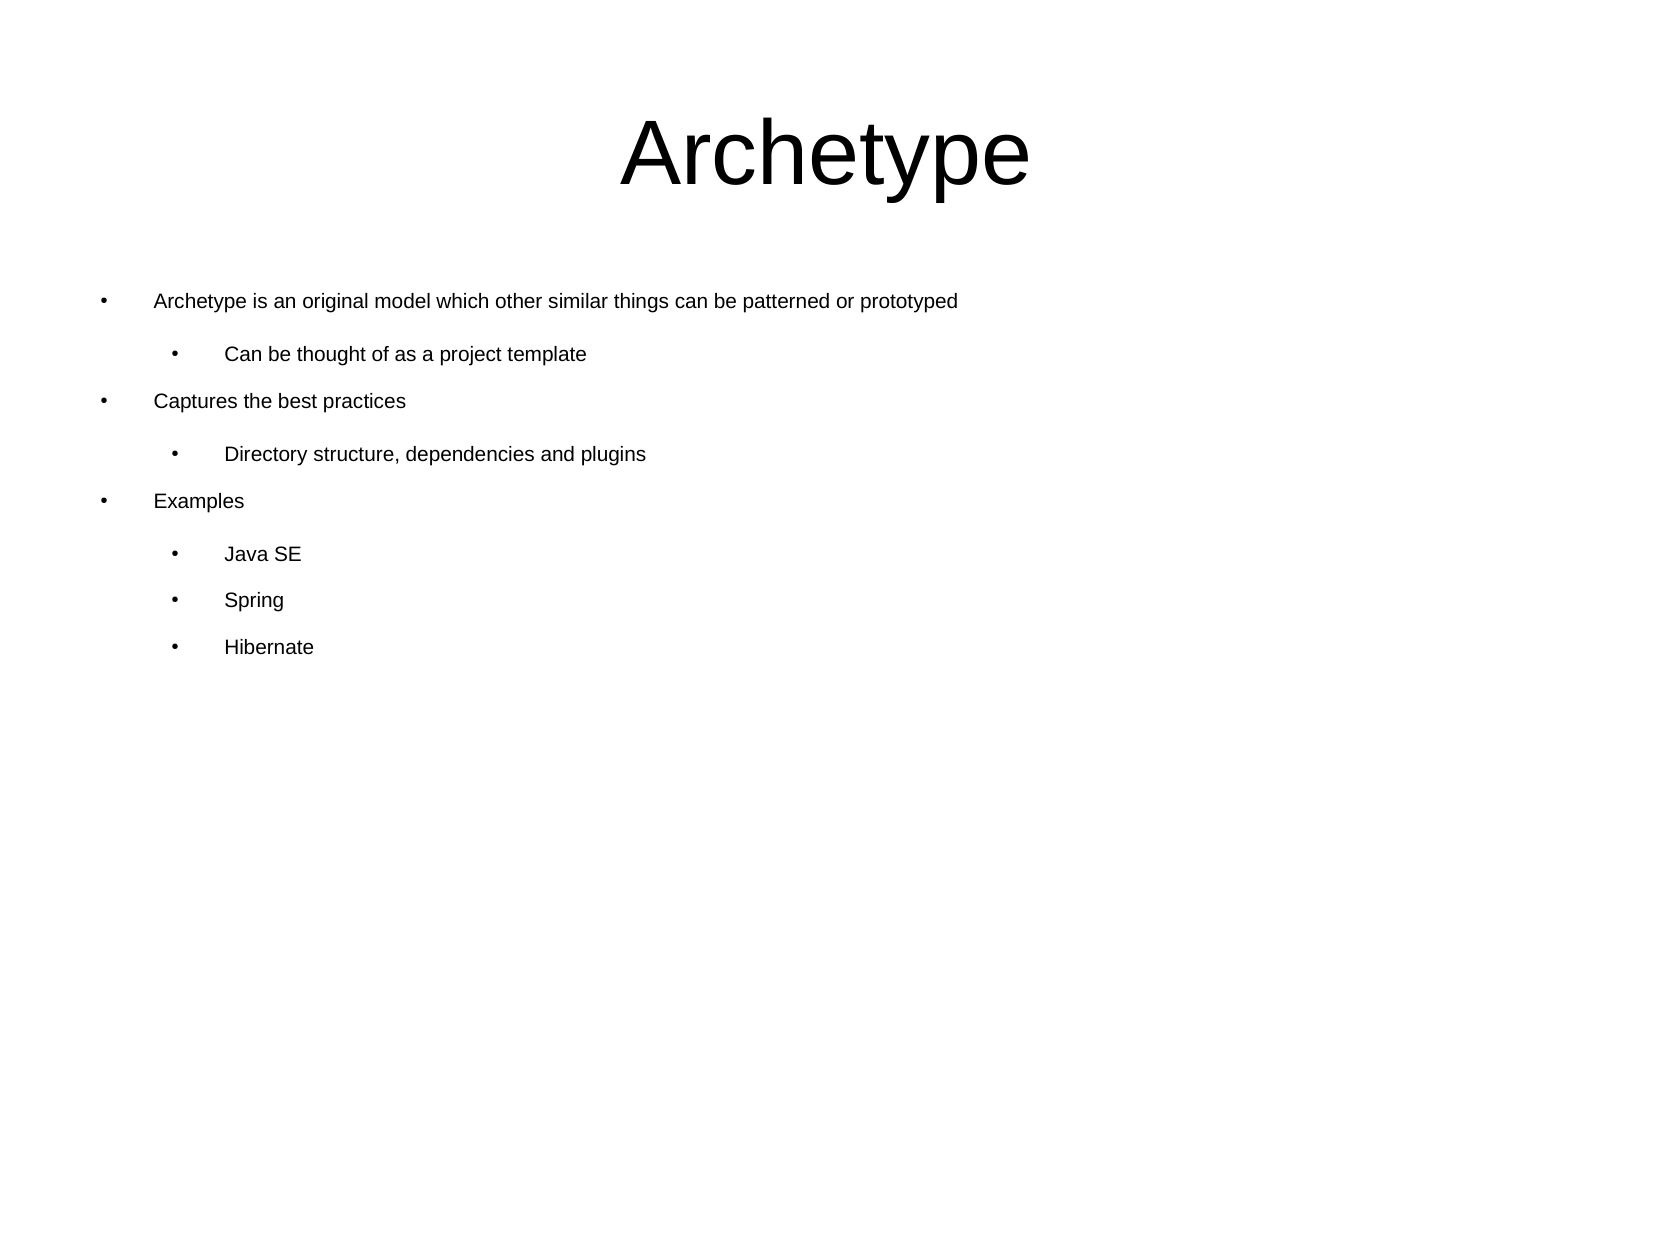

# Archetype
Archetype is an original model which other similar things can be patterned or prototyped
Can be thought of as a project template
Captures the best practices
Directory structure, dependencies and plugins
Examples
Java SE
Spring
Hibernate